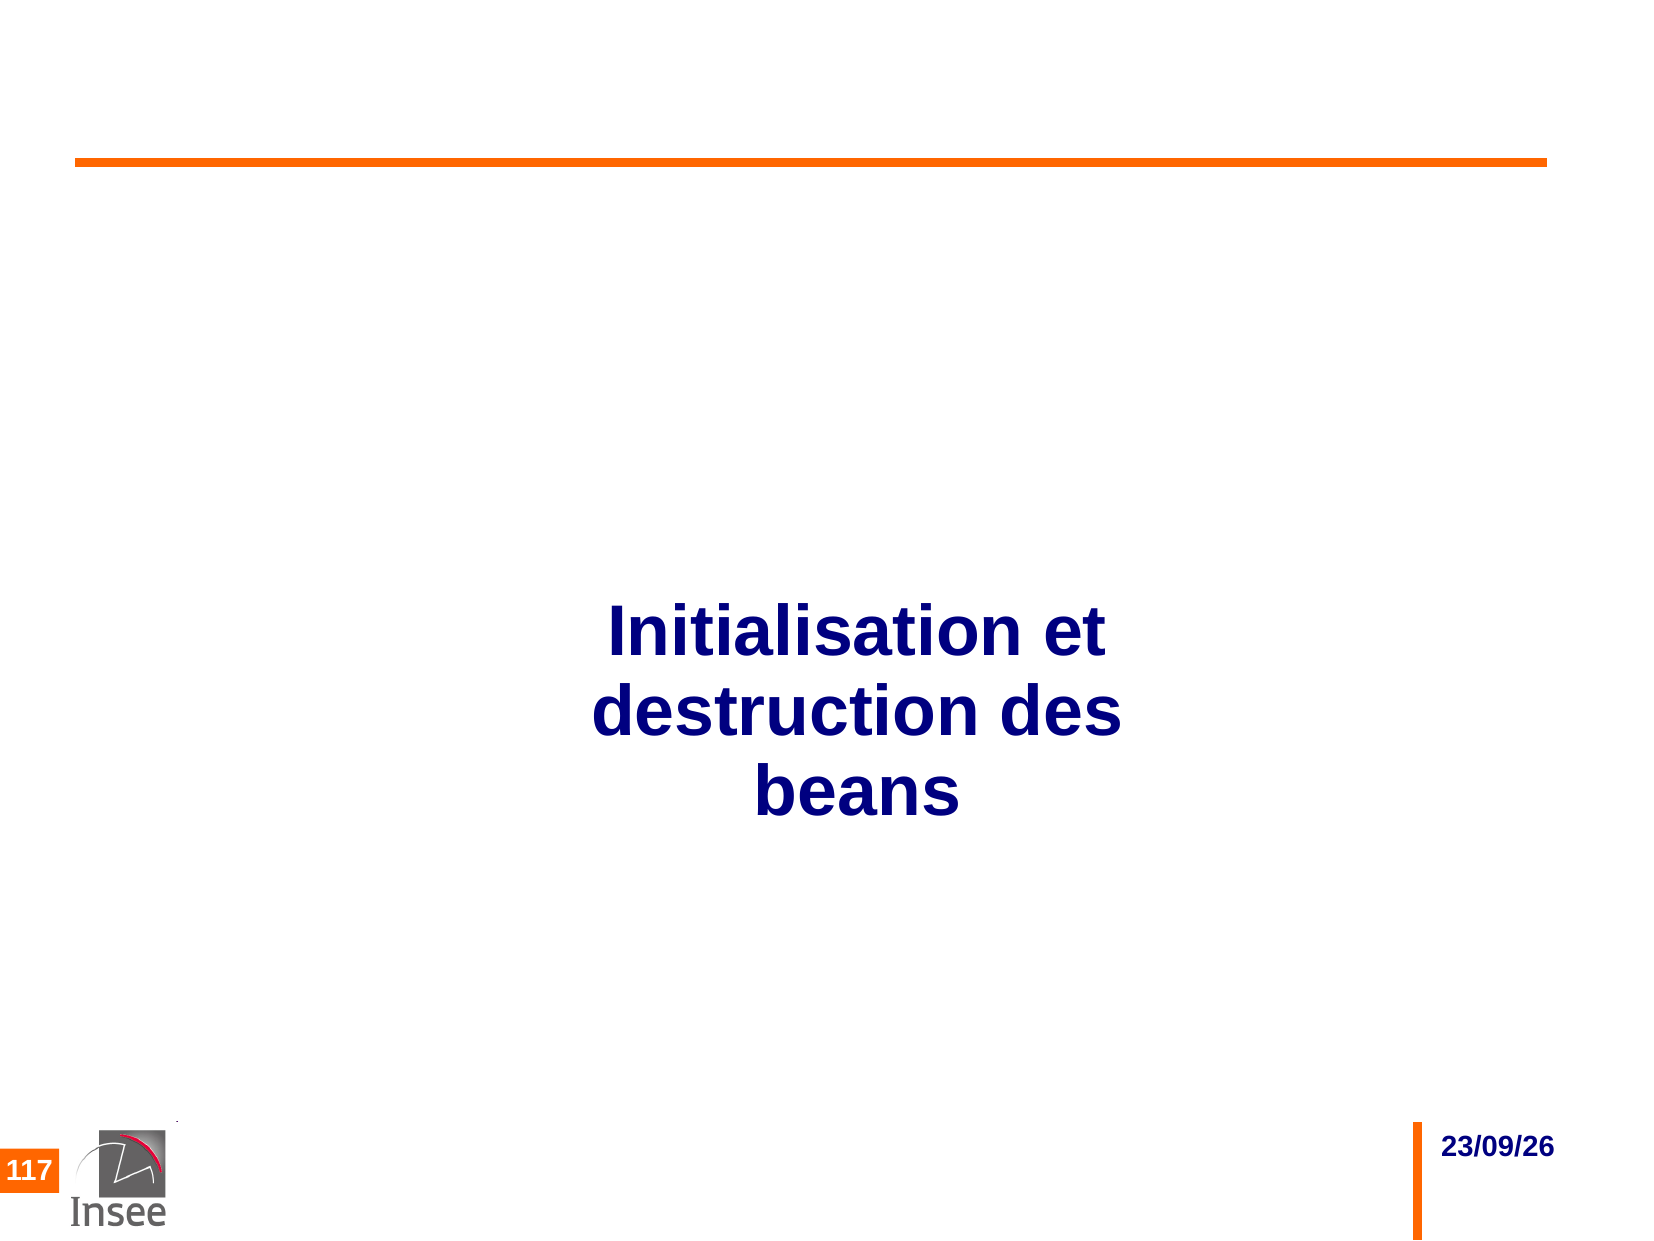

#
Initialisation et destruction des beans
117